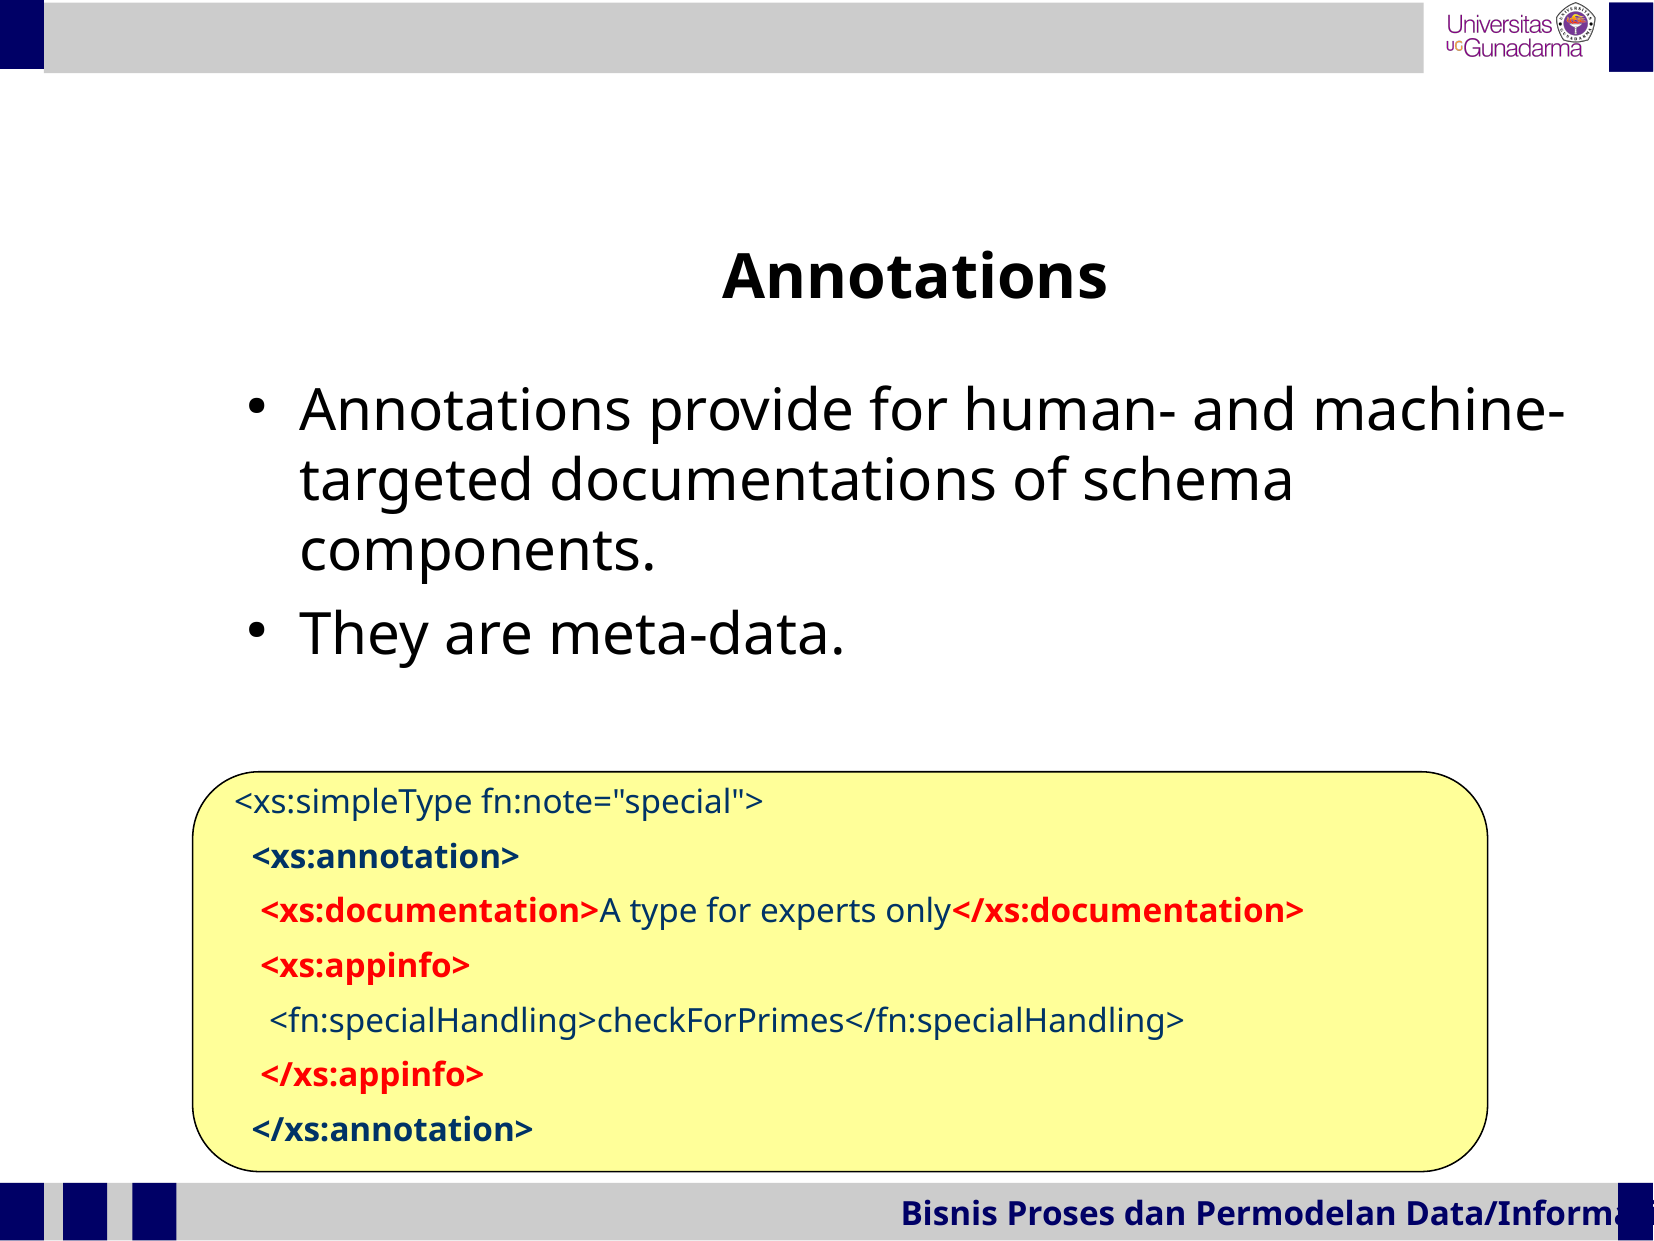

# Annotations
Annotations provide for human- and machine-targeted documentations of schema components.
They are meta-data.
<xs:simpleType fn:note="special">
 <xs:annotation>
 <xs:documentation>A type for experts only</xs:documentation>
 <xs:appinfo>
 <fn:specialHandling>checkForPrimes</fn:specialHandling>
 </xs:appinfo>
 </xs:annotation>